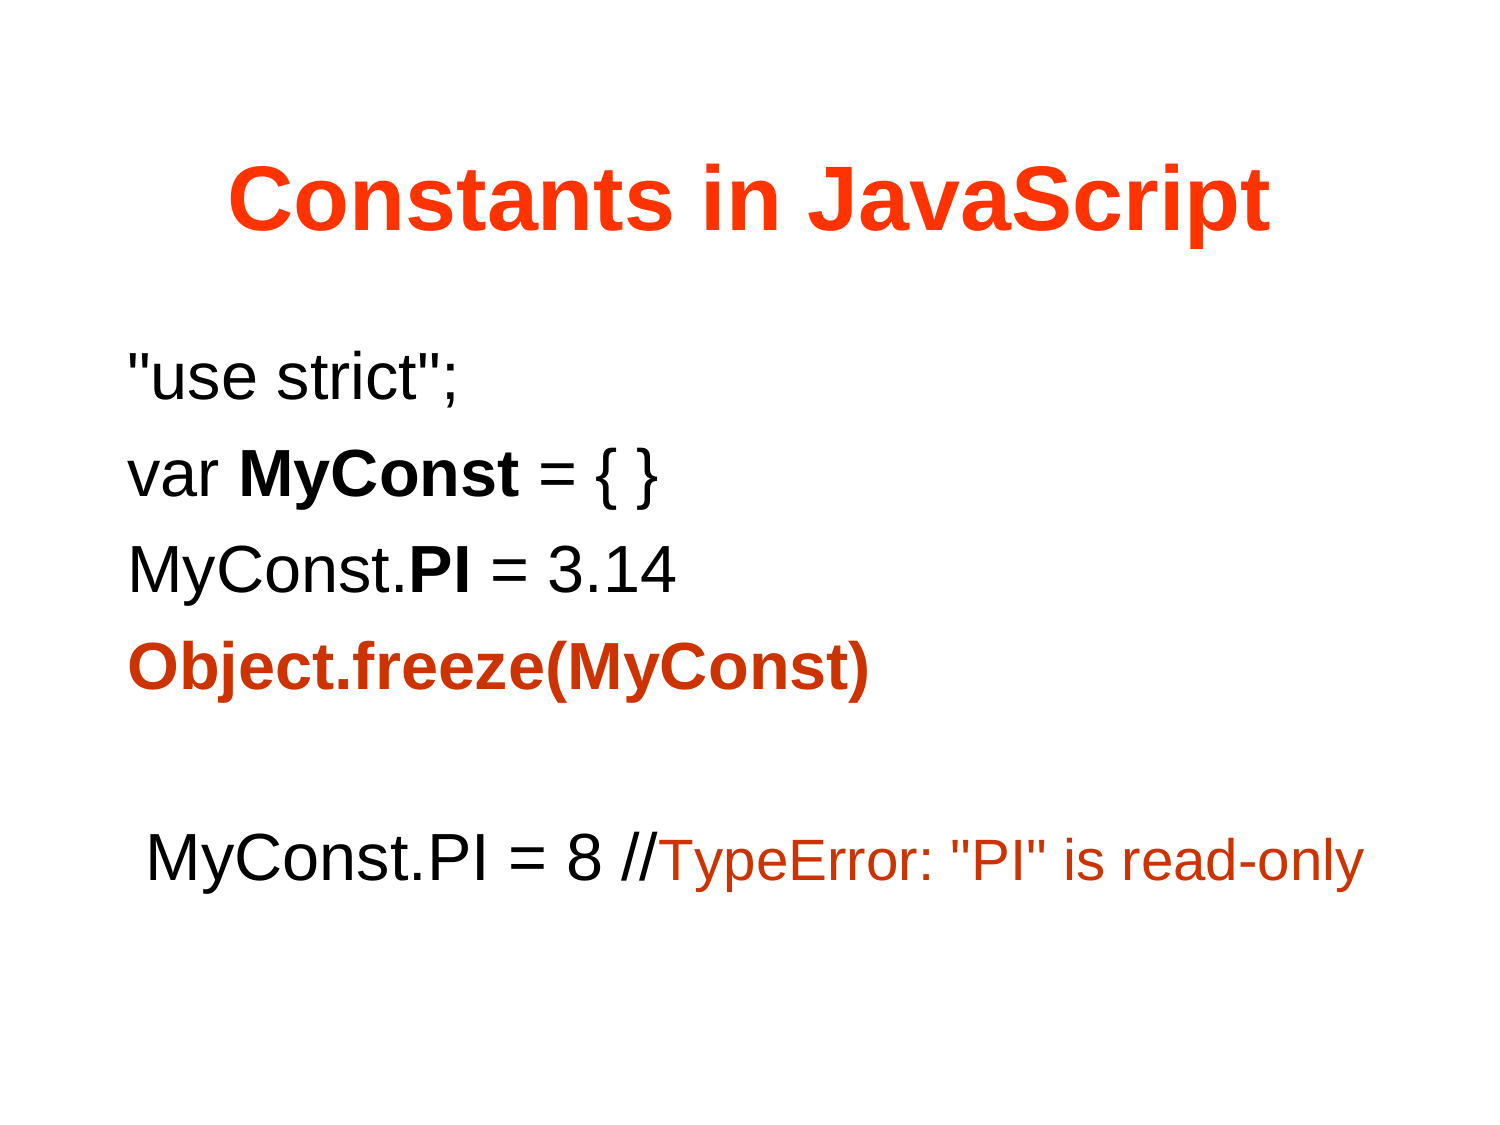

# Constants in JavaScript
"use strict";
var MyConst = { }
MyConst.PI = 3.14
Object.freeze(MyConst)
 MyConst.PI = 8 //TypeError: "PI" is read-only